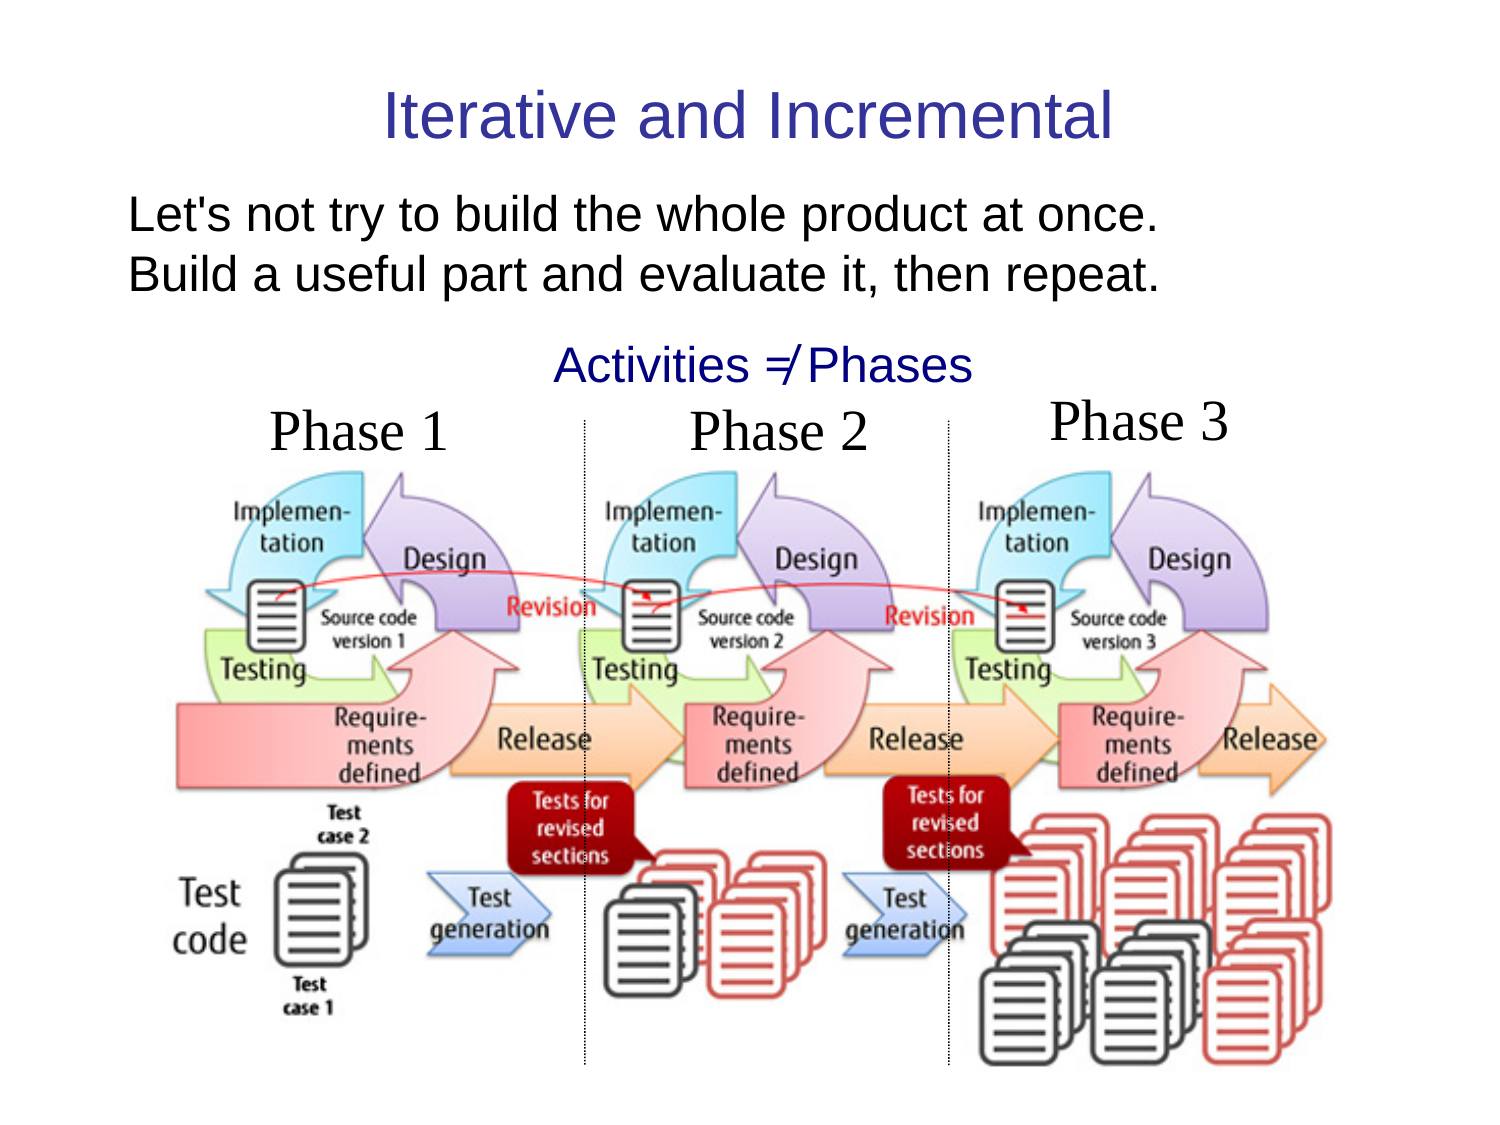

# Iterative and Incremental
Let's not try to build the whole product at once.
Build a useful part and evaluate it, then repeat.
Activities ≠ Phases
Phase 3
Phase 1
Phase 2